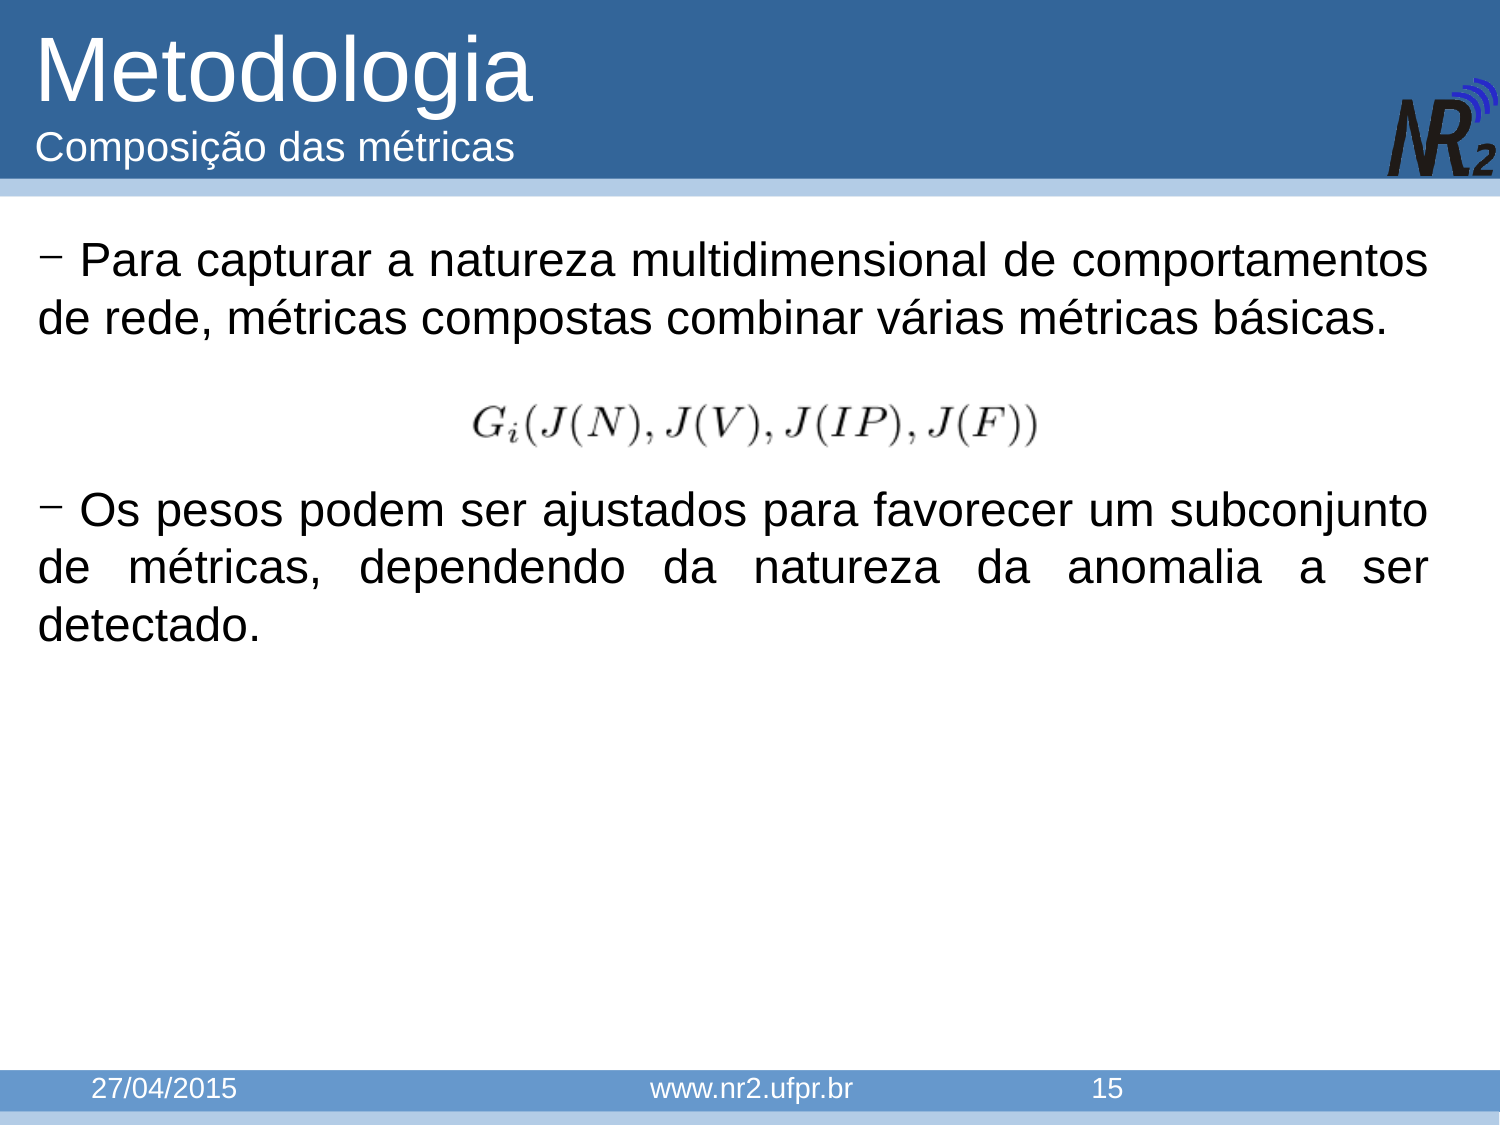

Metodologia
Composição das métricas
 Para capturar a natureza multidimensional de comportamentos de rede, métricas compostas combinar várias métricas básicas.
 Os pesos podem ser ajustados para favorecer um subconjunto de métricas, dependendo da natureza da anomalia a ser detectado.
27/04/2015
www.nr2.ufpr.br